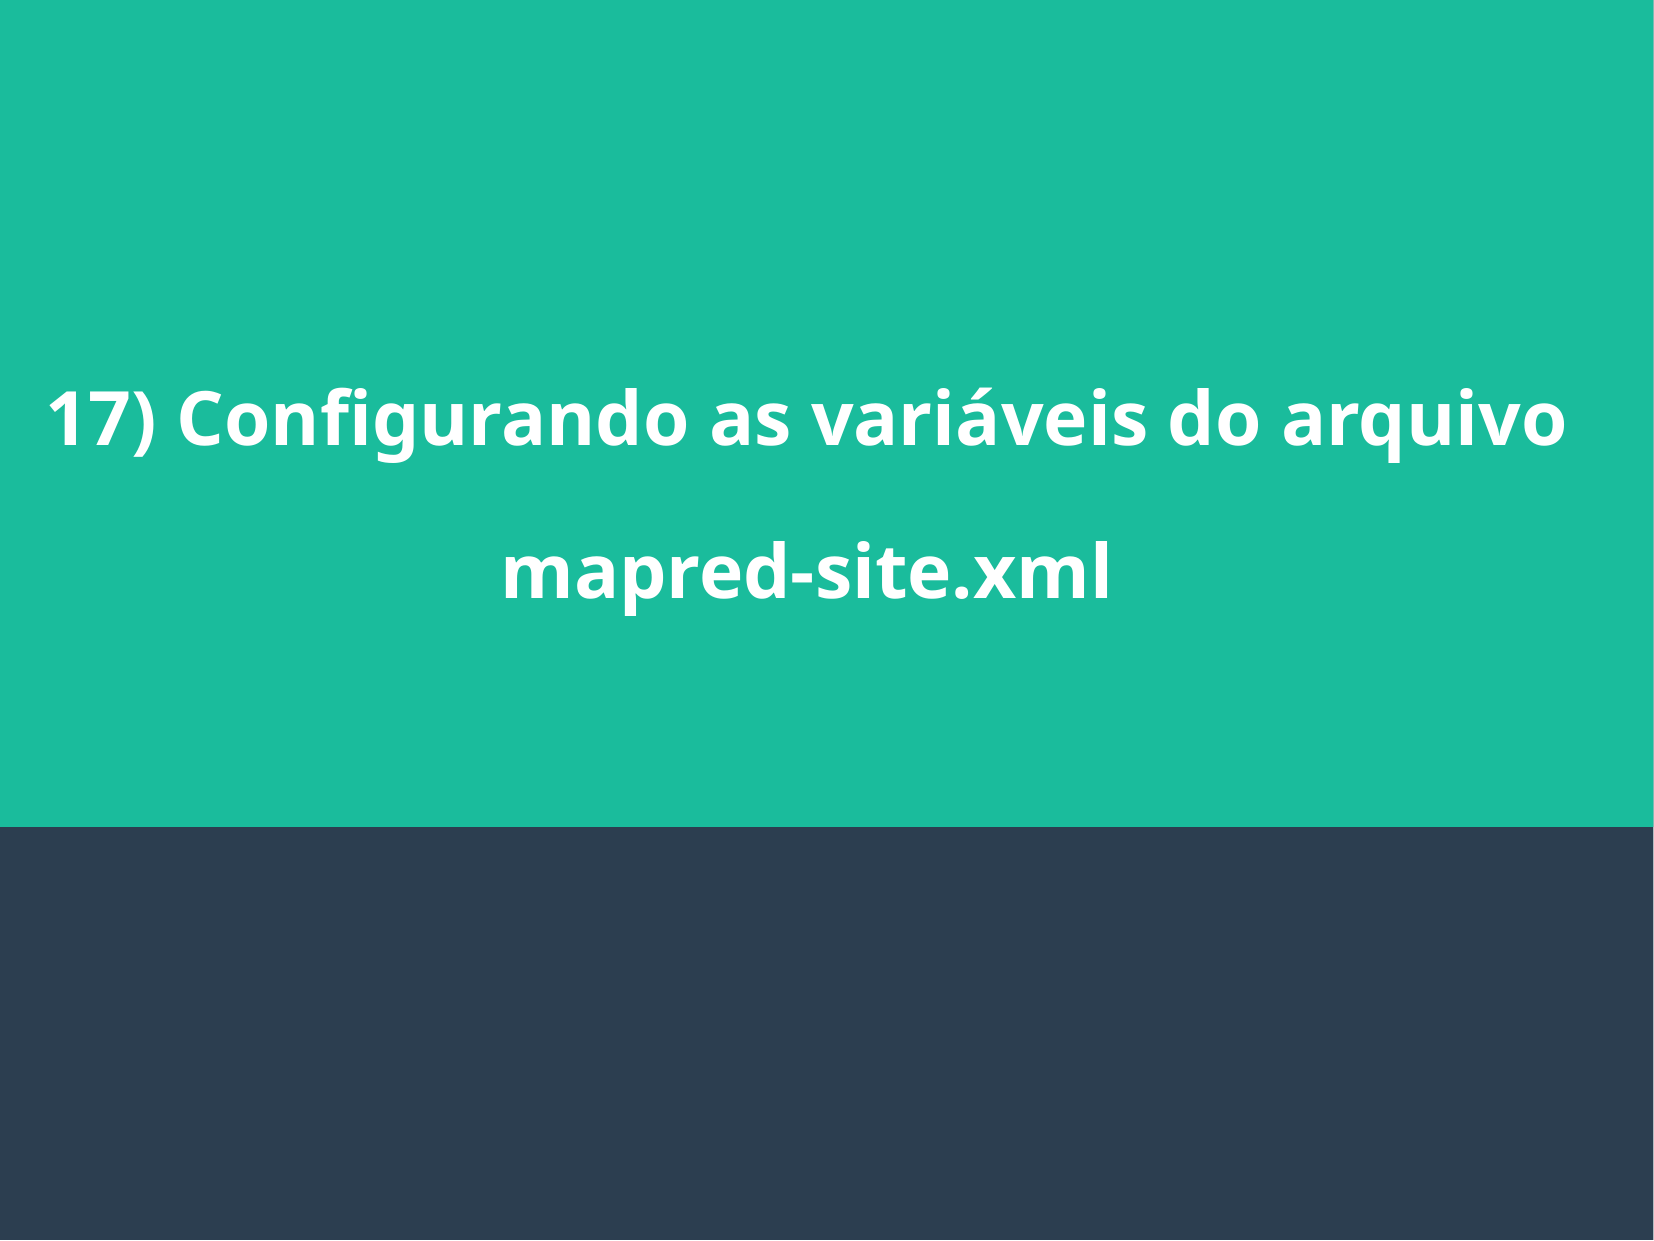

# 17) Configurando as variáveis do arquivo mapred-site.xml